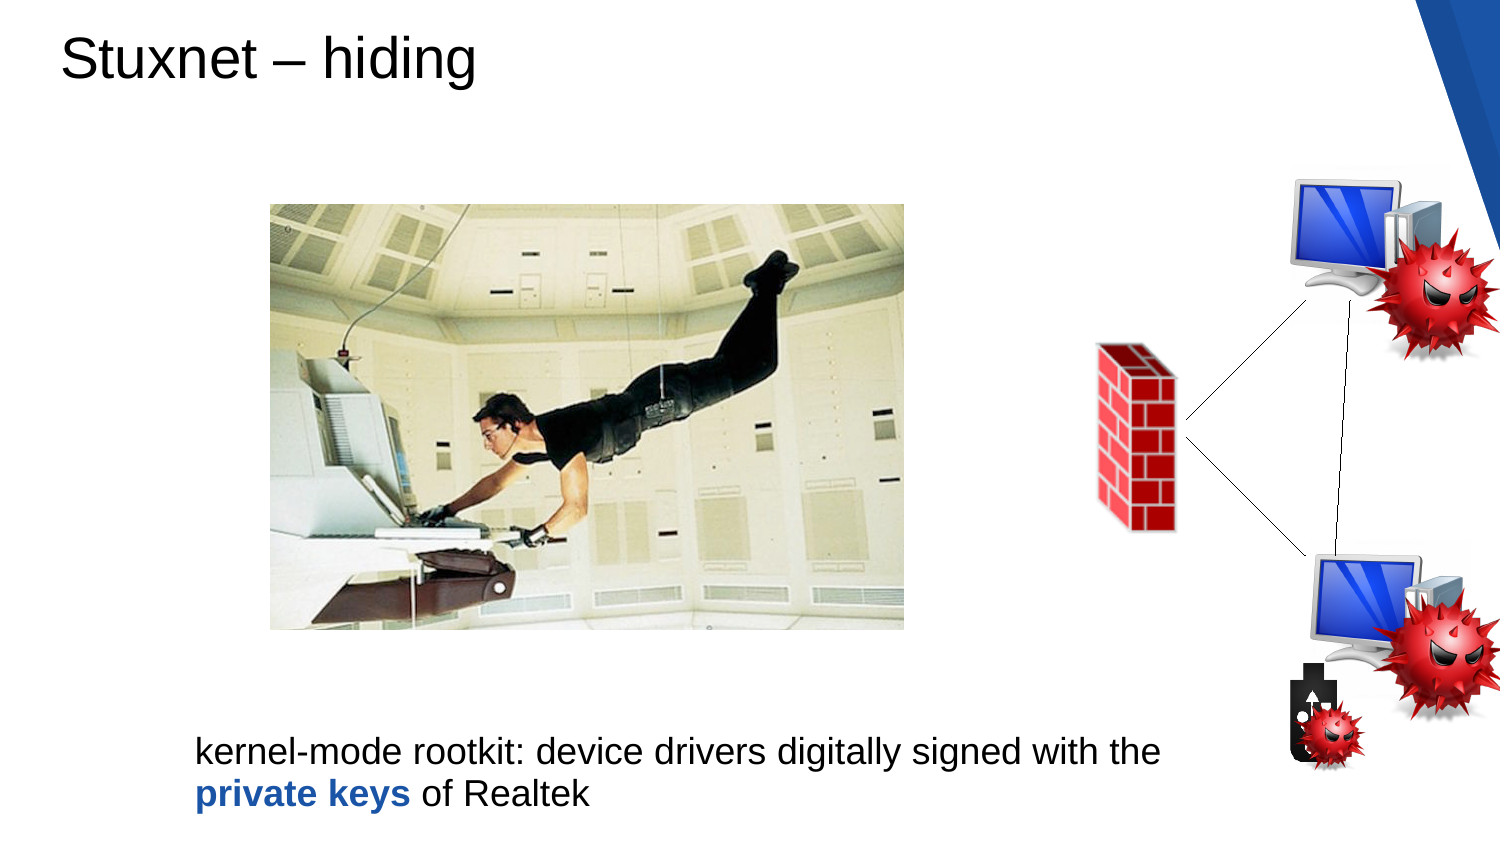

# Stuxnet – hiding
kernel-mode rootkit: device drivers digitally signed with the
private keys of Realtek